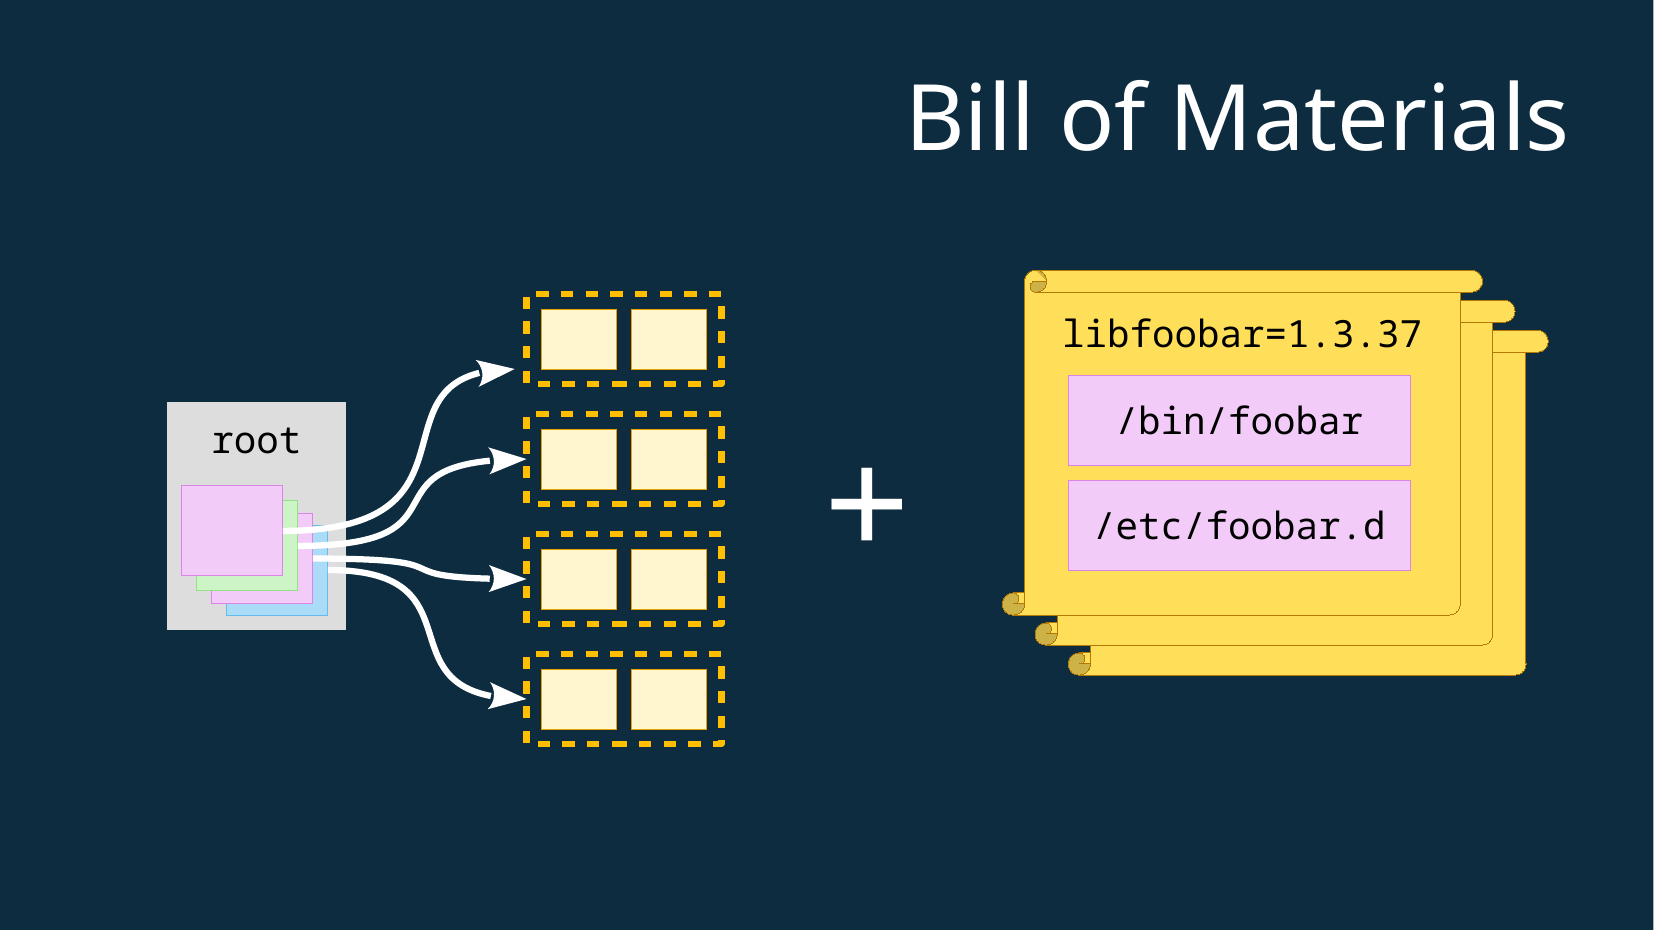

# Bill of Materials
libfoobar=1.3.37
/bin/foobar
+
root
/etc/foobar.d